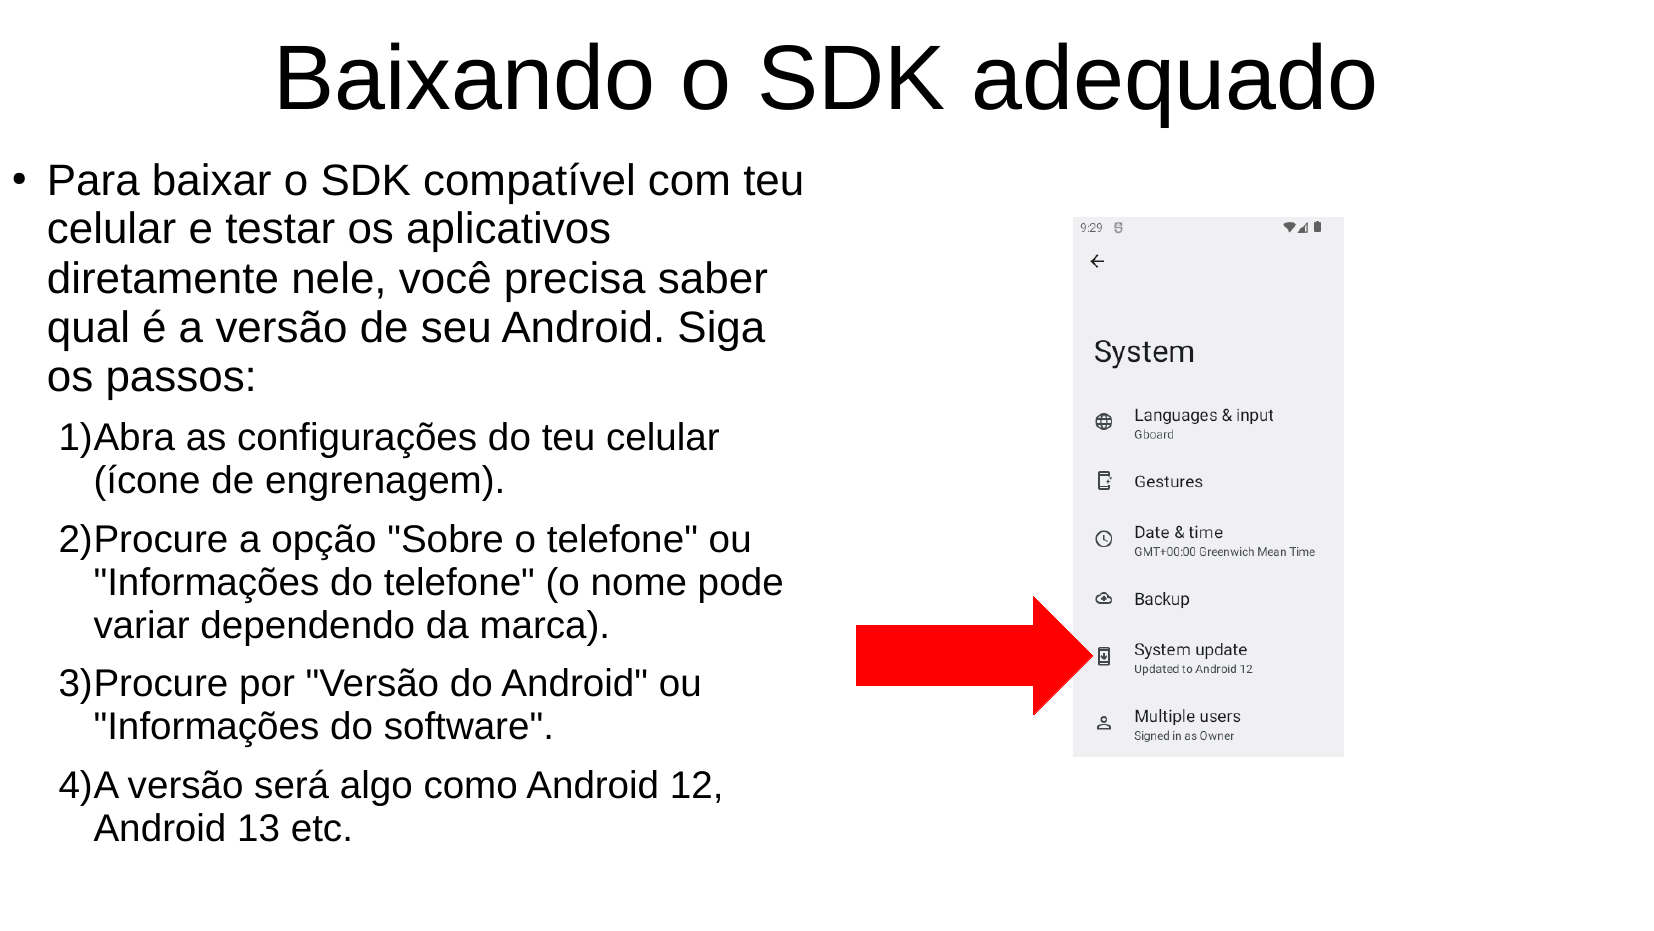

# Baixando o SDK adequado
Para baixar o SDK compatível com teu celular e testar os aplicativos diretamente nele, você precisa saber qual é a versão de seu Android. Siga os passos:
Abra as configurações do teu celular (ícone de engrenagem).
Procure a opção "Sobre o telefone" ou "Informações do telefone" (o nome pode variar dependendo da marca).
Procure por "Versão do Android" ou "Informações do software".
A versão será algo como Android 12, Android 13 etc.